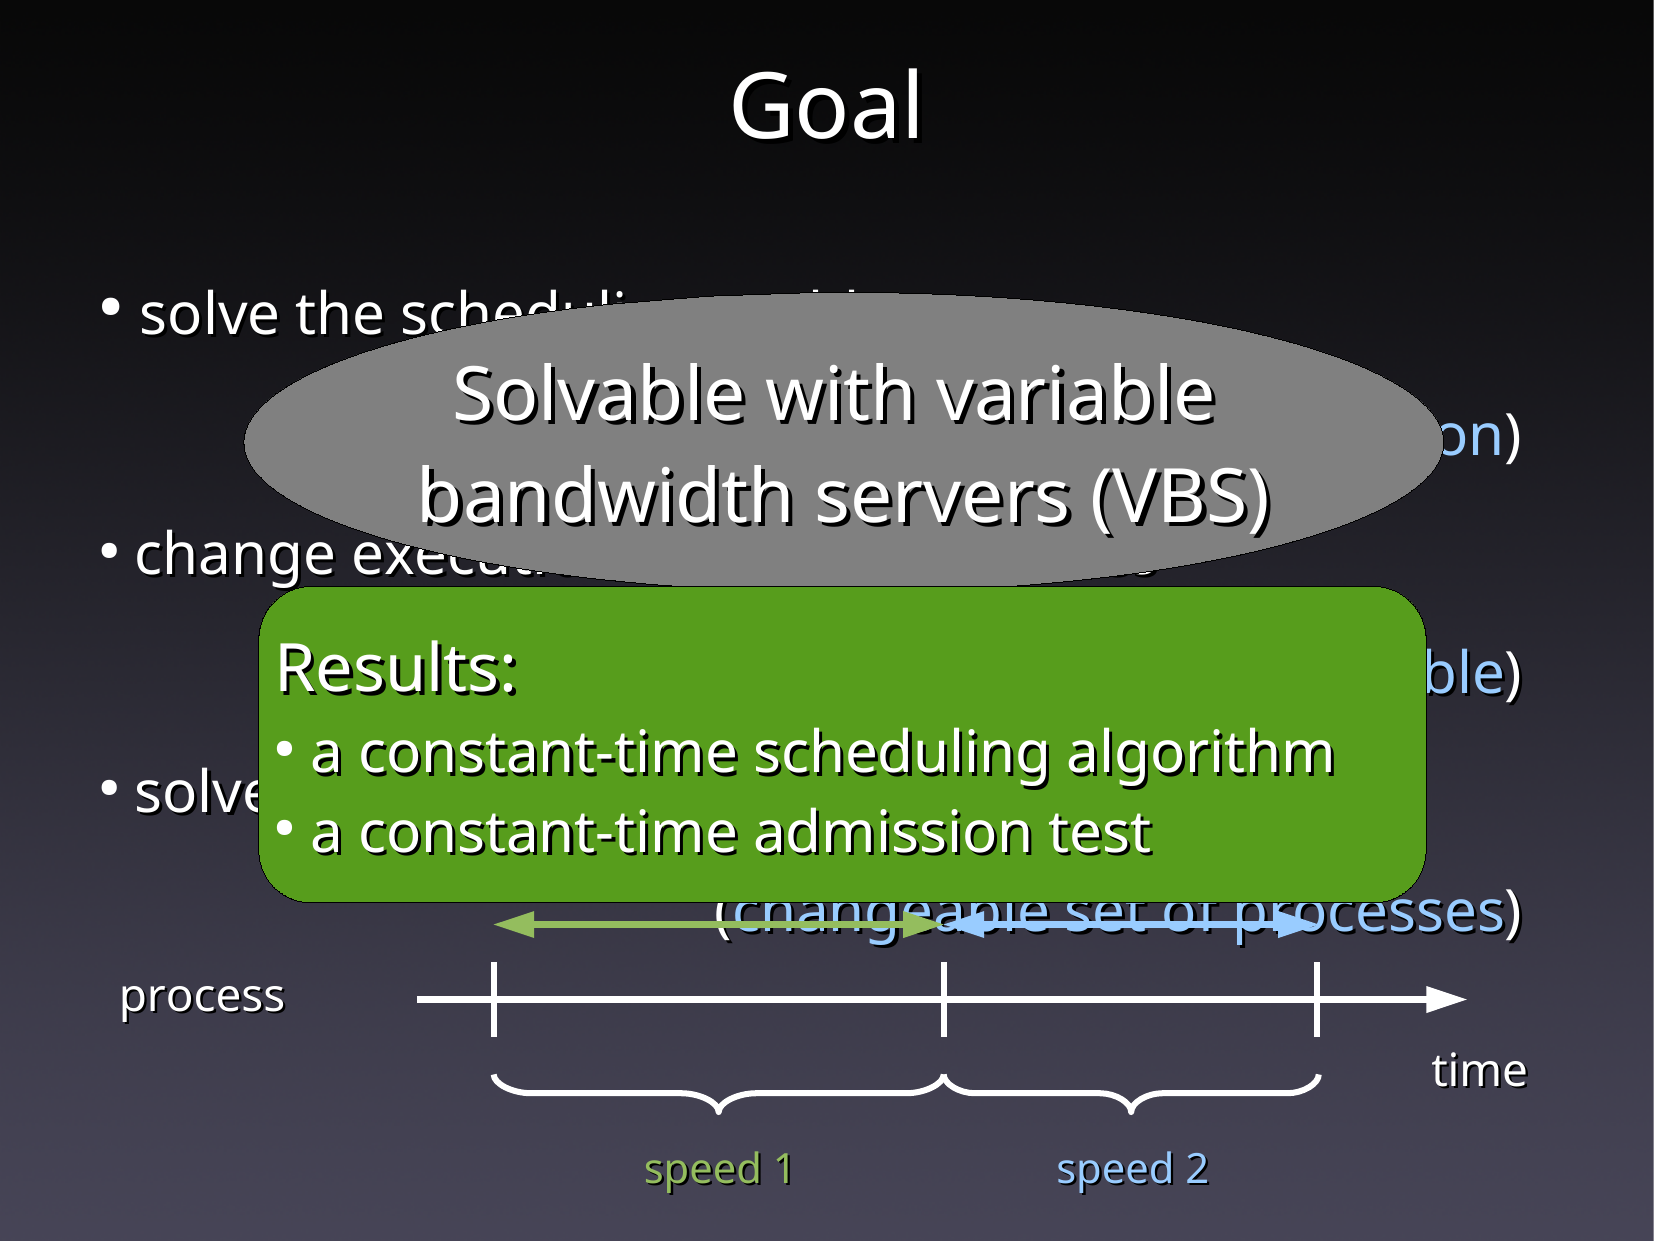

# Goal
 solve the scheduling problem
(temporal isolation)
 change execution speed of processes
(programmable)
 solve admission problem
(changeable set of processes)
Solvable with variable
bandwidth servers (VBS)
Results:
 a constant-time scheduling algorithm
 a constant-time admission test
action α1
action α2
process
time
speed 1
speed 2